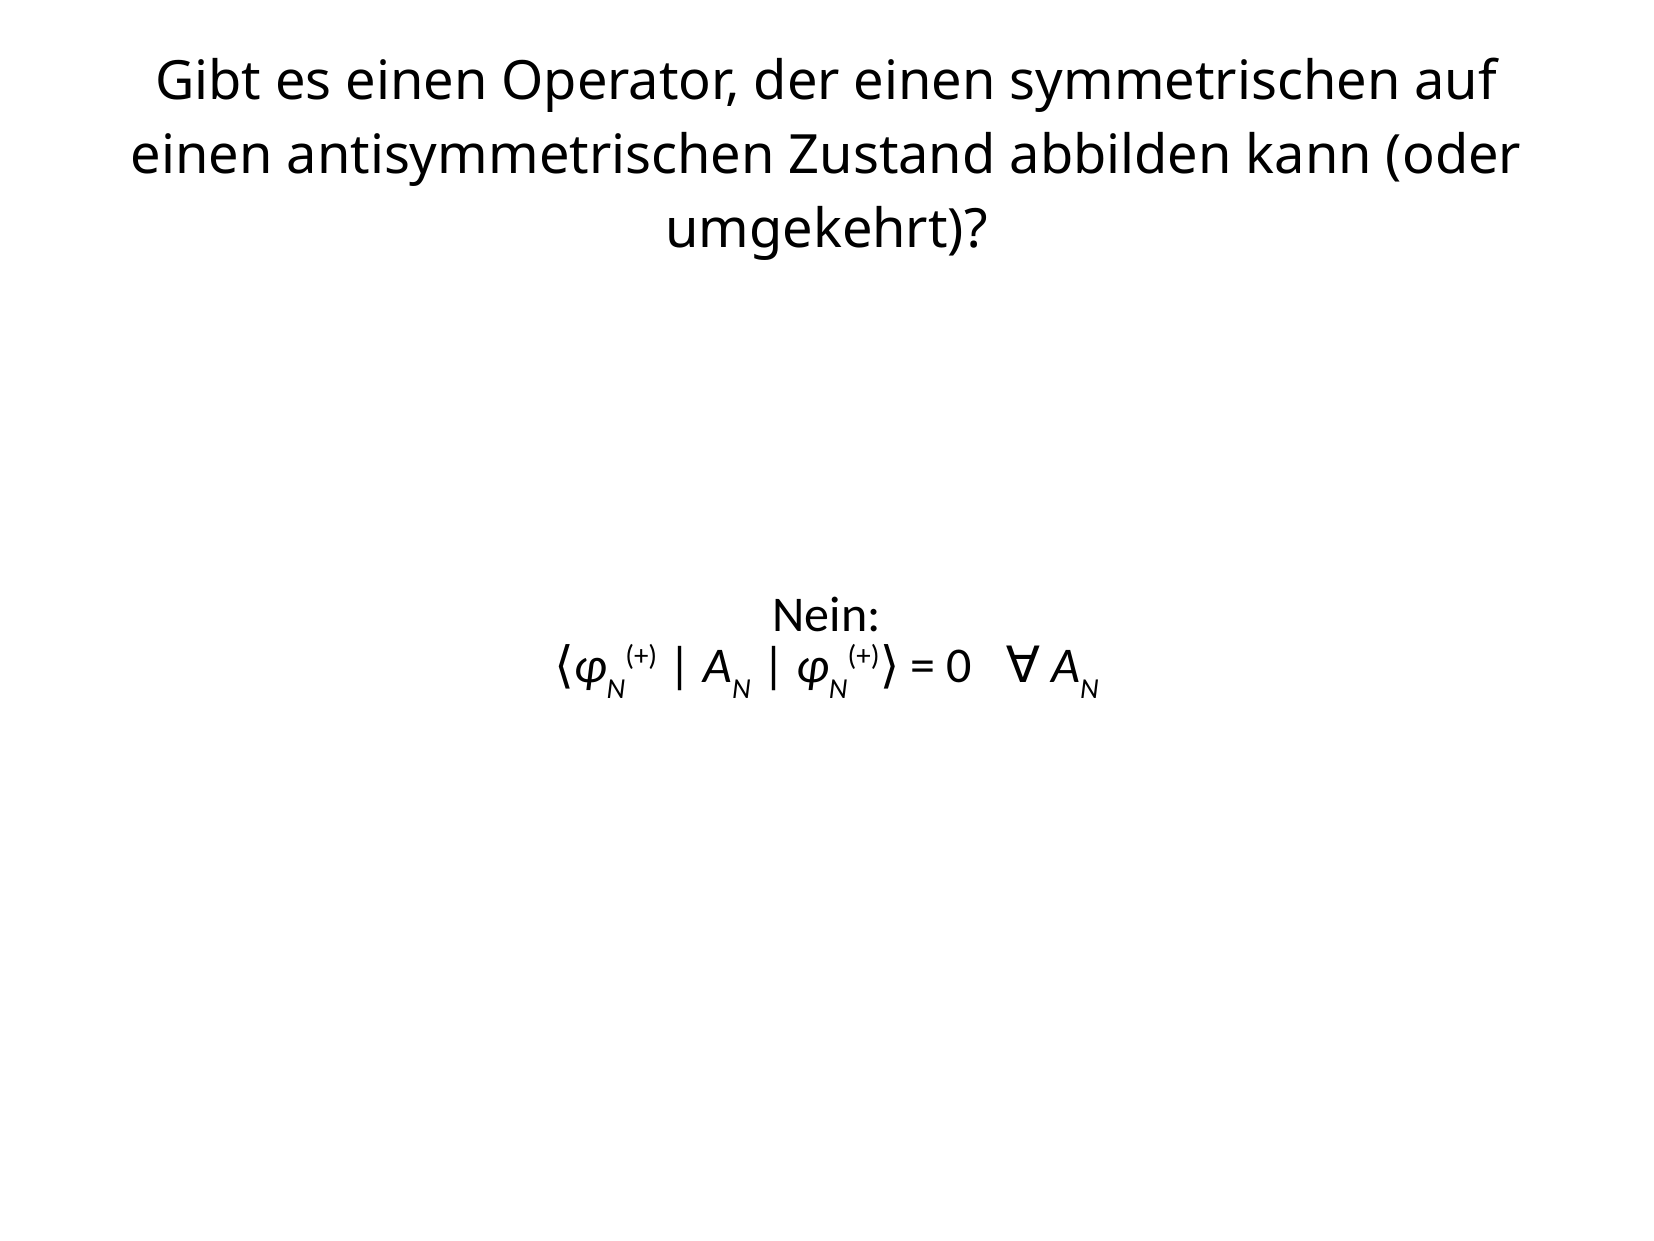

# Gibt es einen Operator, der einen symmetrischen auf einen antisymmetrischen Zustand abbilden kann (oder umgekehrt)?
Nein:
⟨φN(+) | AN | φN(+)⟩ = 0 ∀ AN